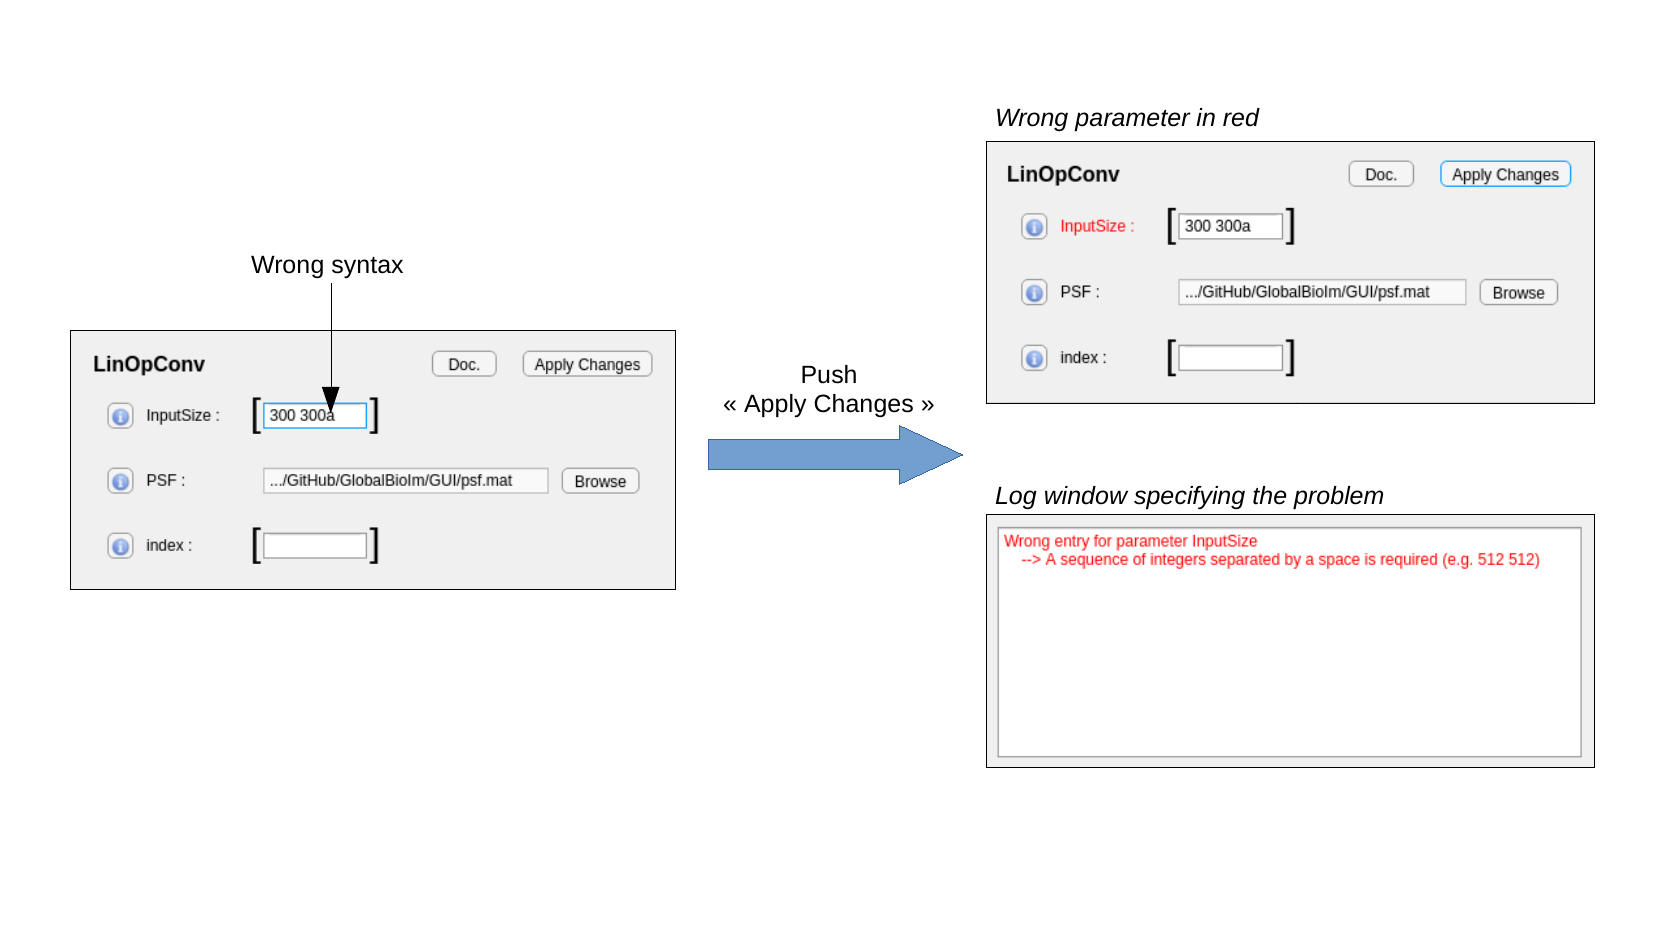

Wrong parameter in red
Wrong syntax
Push
« Apply Changes »
Log window specifying the problem